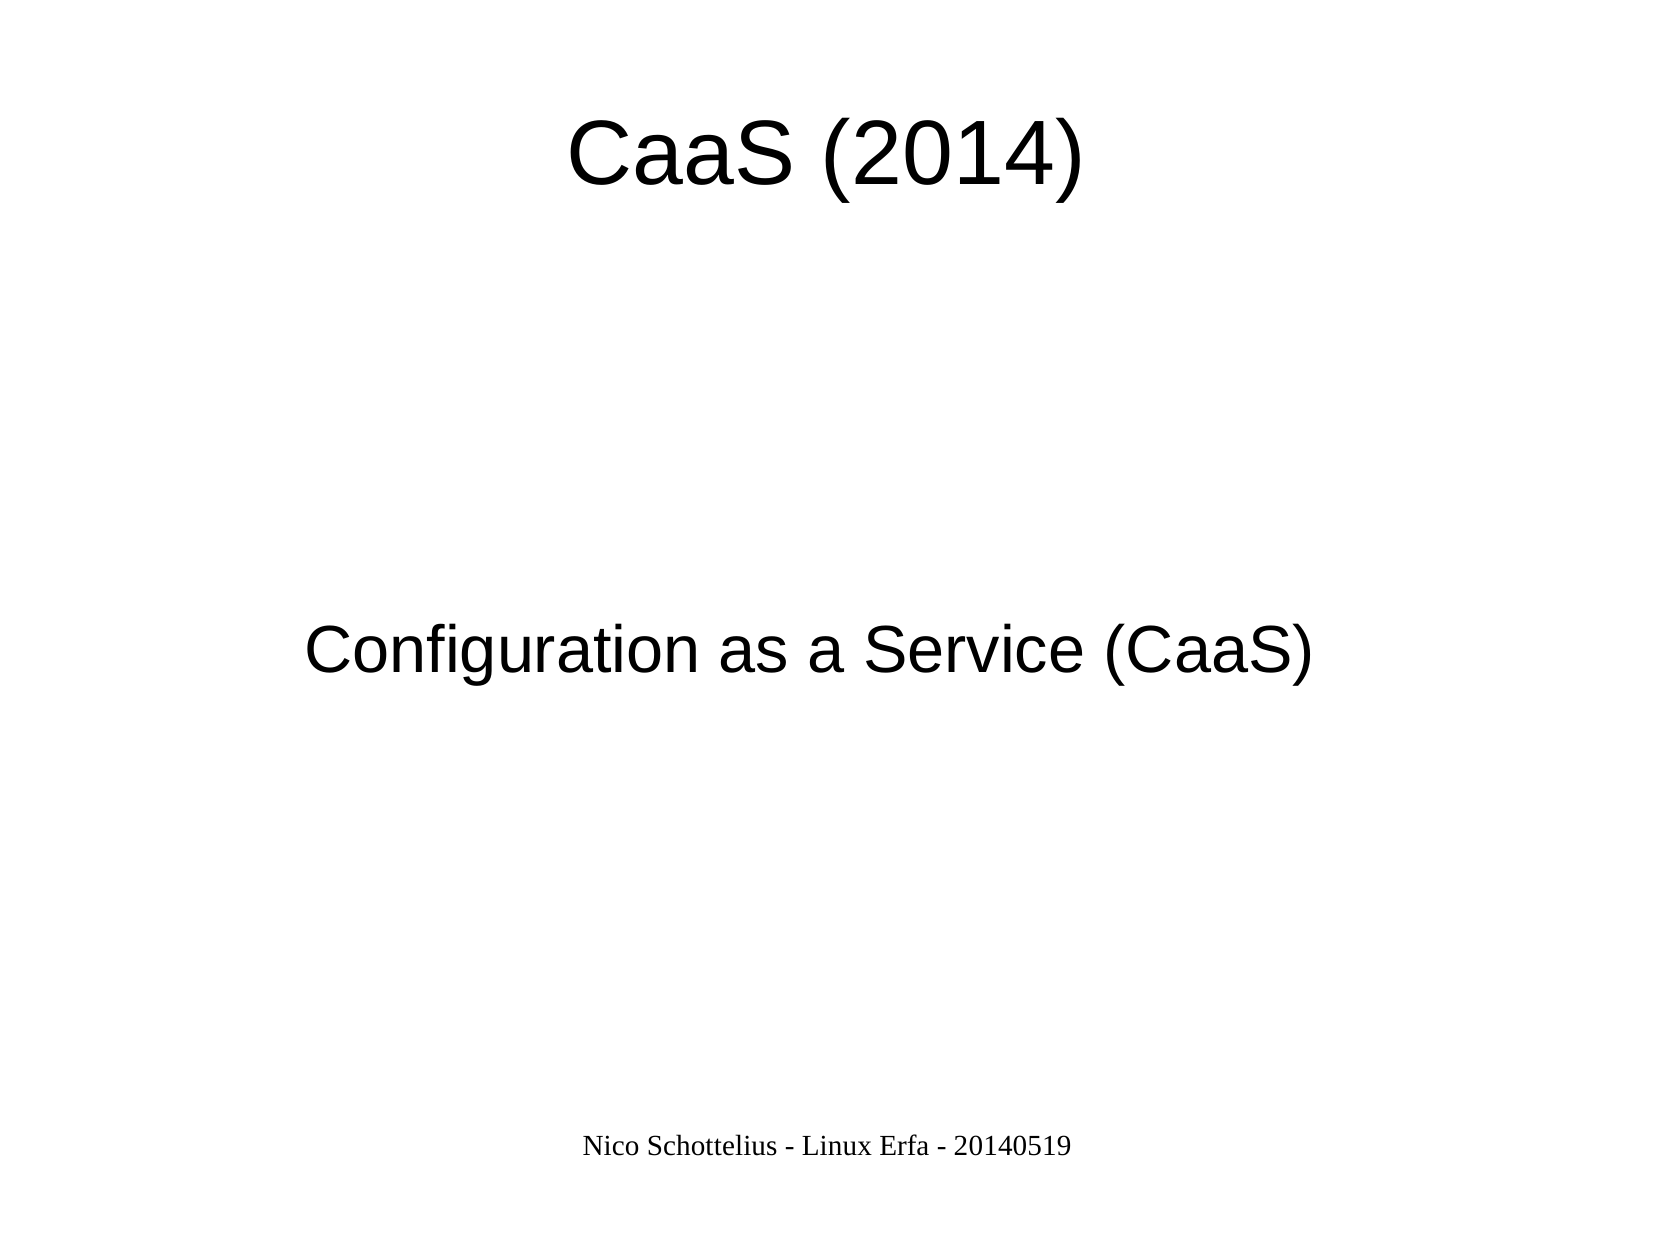

# CaaS (2014)
Configuration as a Service (CaaS)
Nico Schottelius - Linux Erfa - 20140519